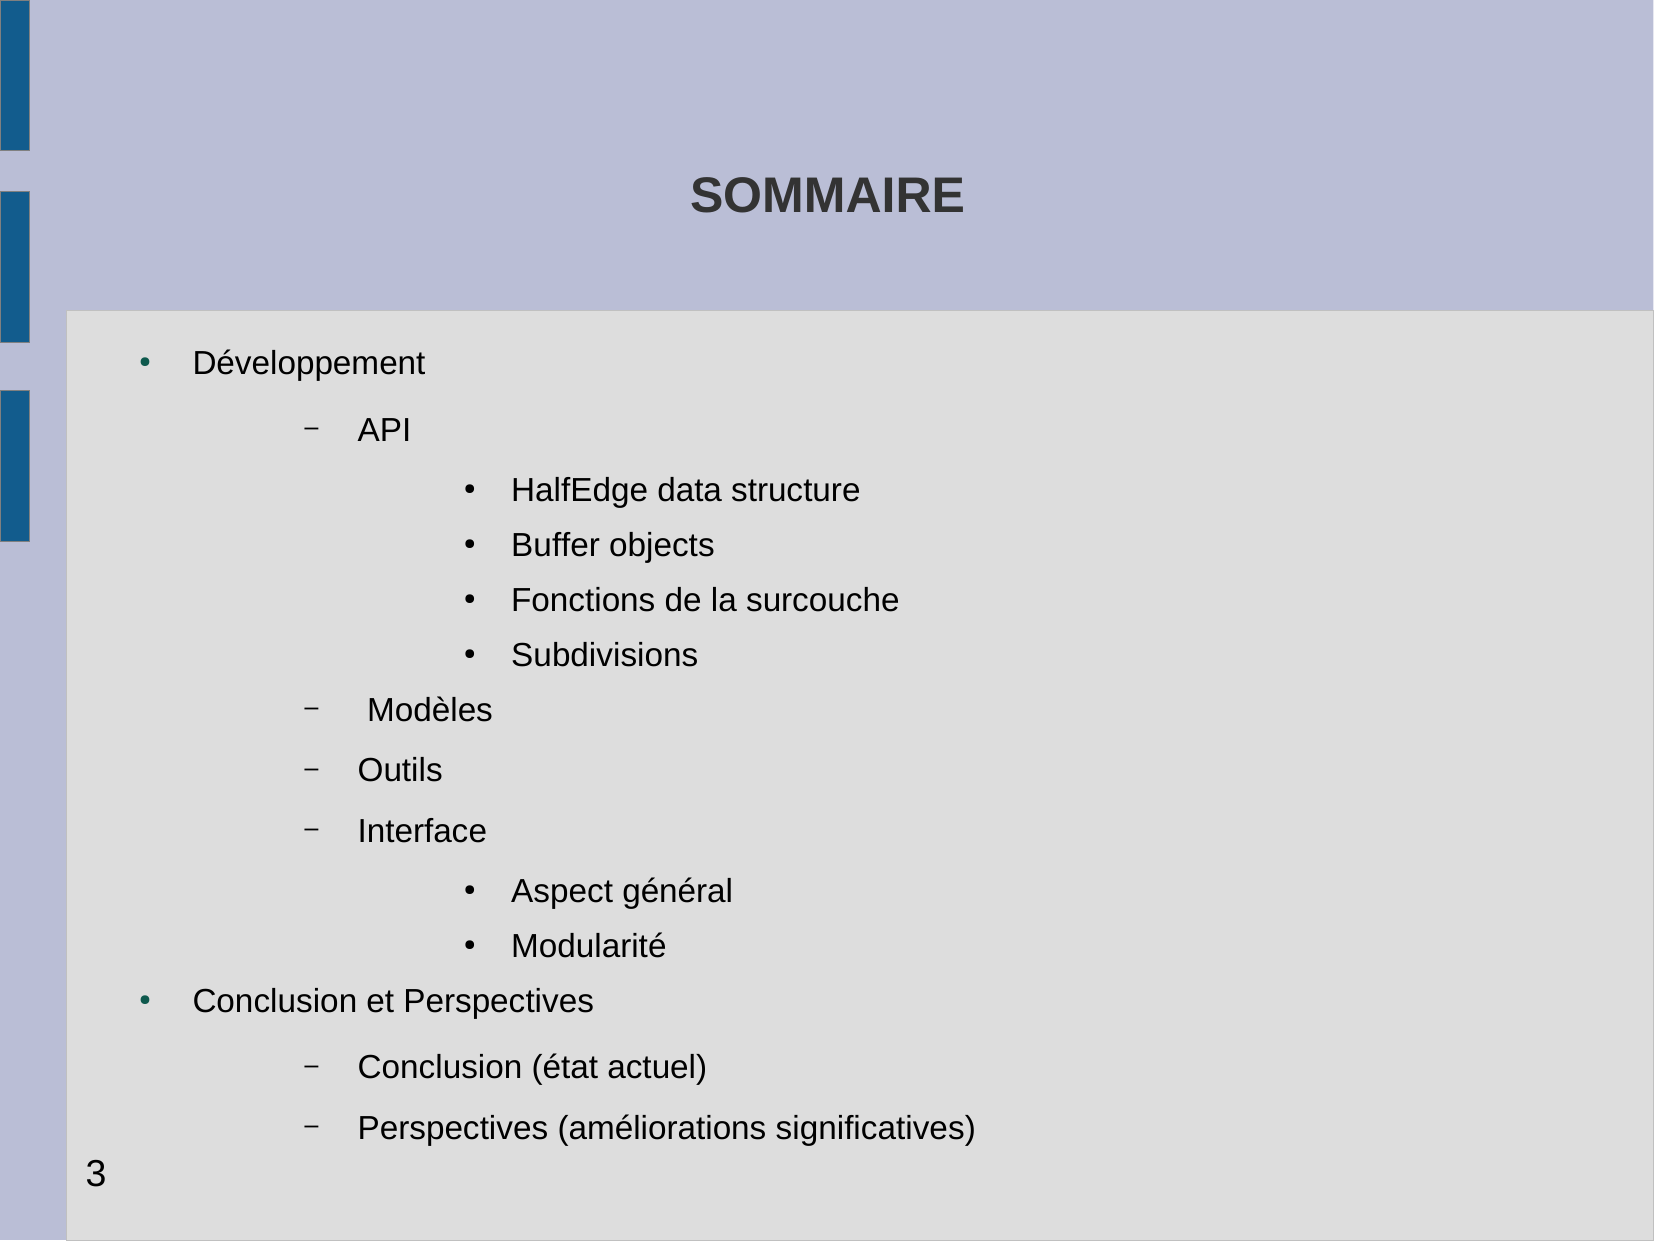

# SOMMAIRE
Développement
API
HalfEdge data structure
Buffer objects
Fonctions de la surcouche
Subdivisions
 Modèles
Outils
Interface
Aspect général
Modularité
Conclusion et Perspectives
Conclusion (état actuel)
Perspectives (améliorations significatives)